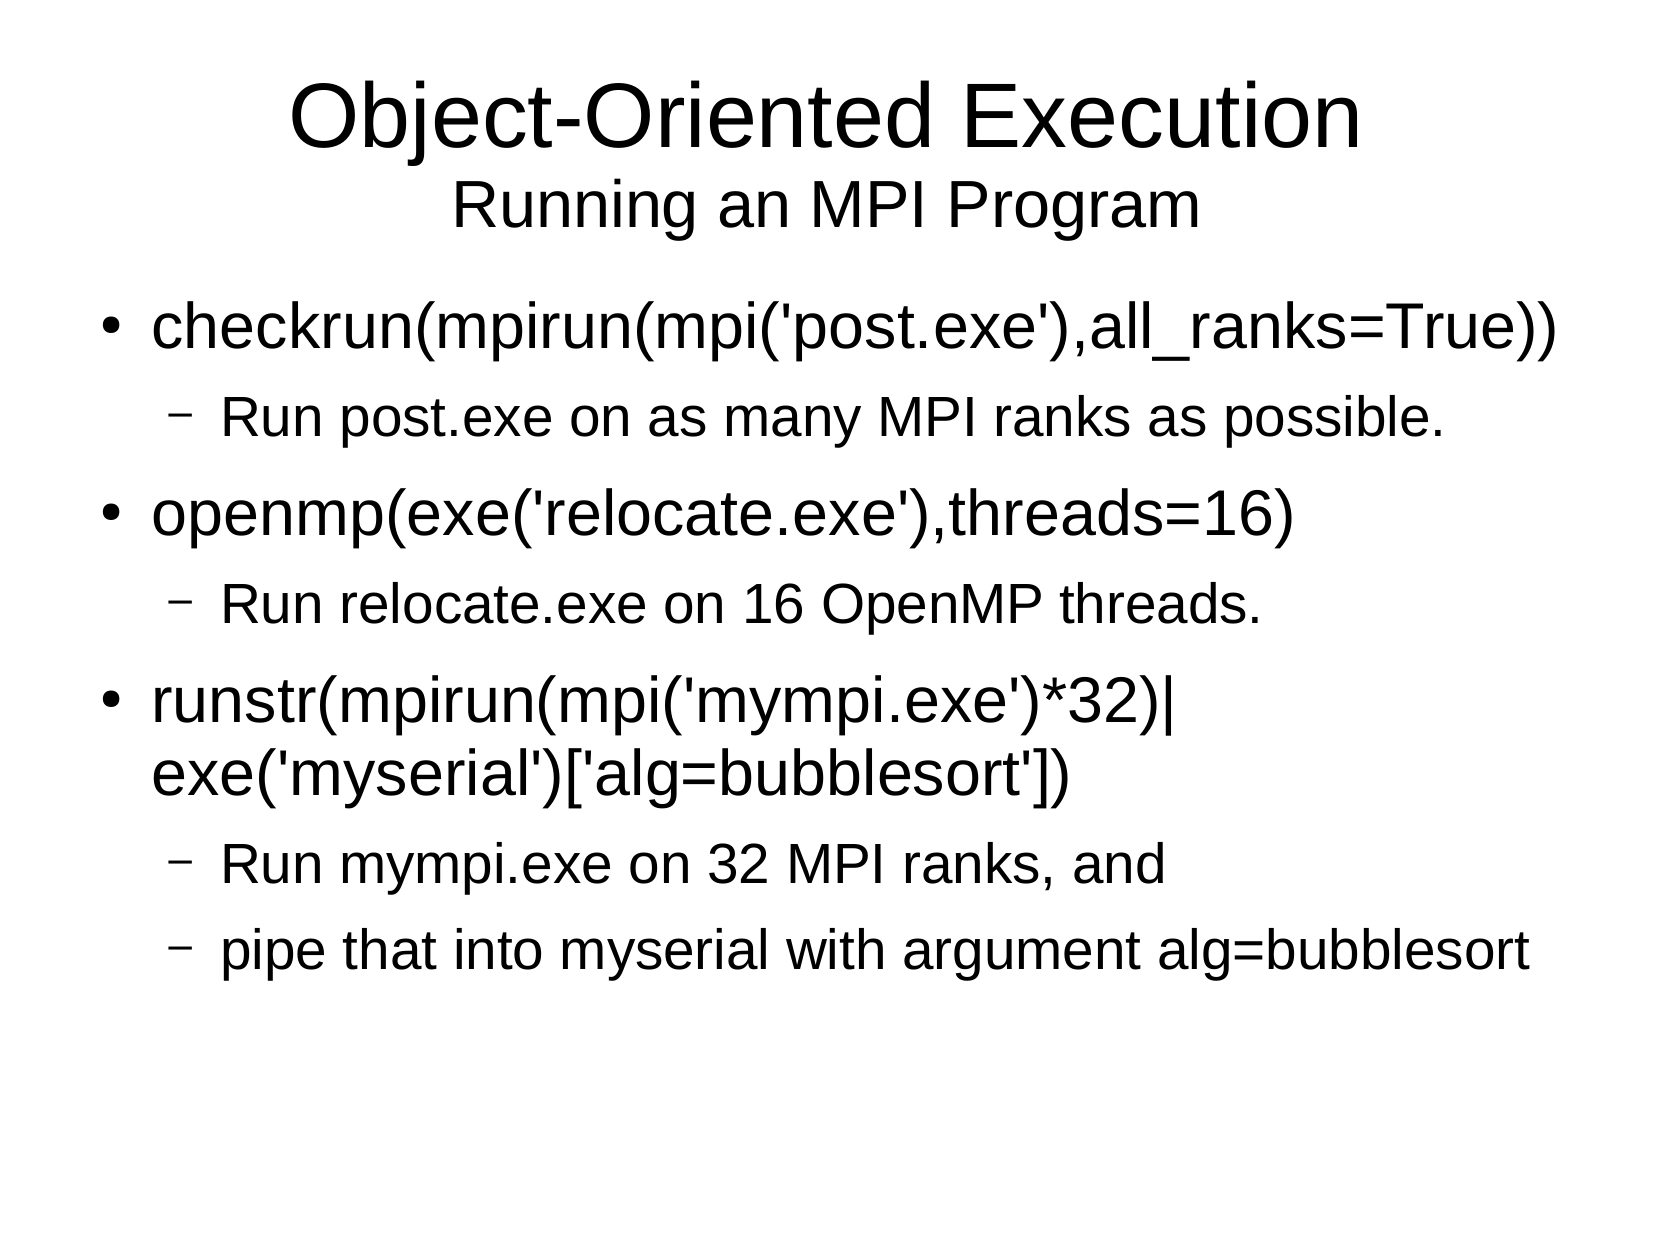

# Object-Oriented Execution Running an MPI Program
checkrun(mpirun(mpi('post.exe'),all_ranks=True))
Run post.exe on as many MPI ranks as possible.
openmp(exe('relocate.exe'),threads=16)
Run relocate.exe on 16 OpenMP threads.
runstr(mpirun(mpi('mympi.exe')*32)|exe('myserial')['alg=bubblesort'])
Run mympi.exe on 32 MPI ranks, and
pipe that into myserial with argument alg=bubblesort